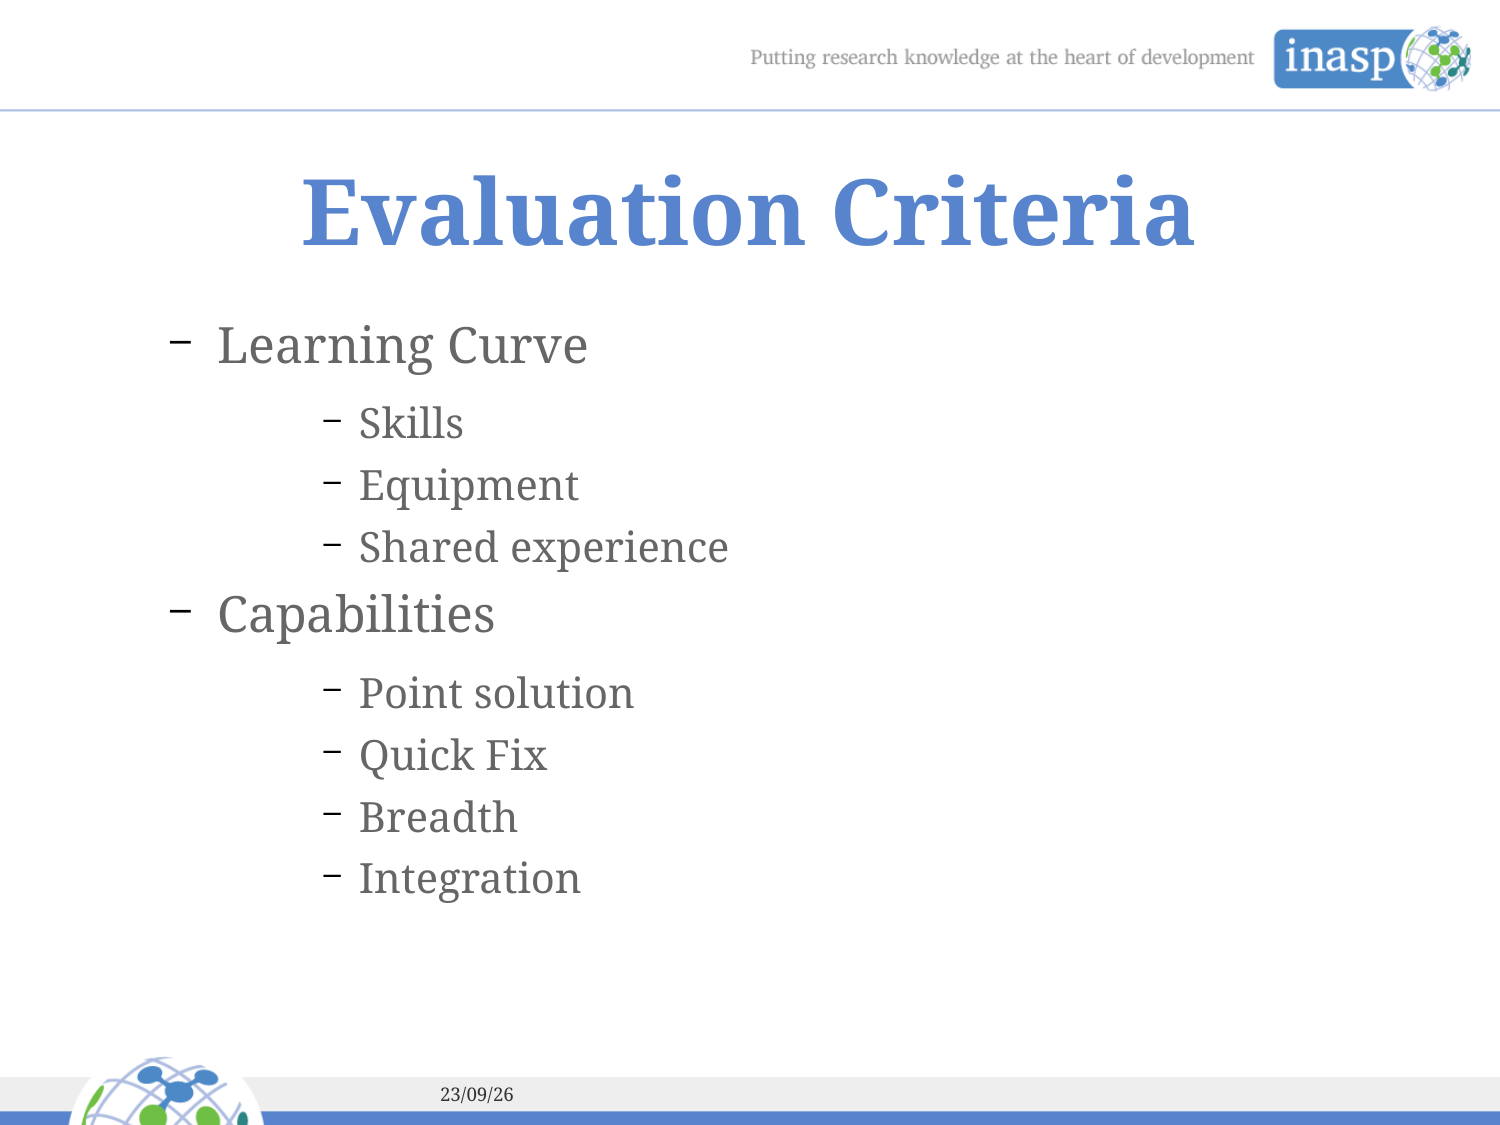

# Evaluation Criteria
Learning Curve
Skills
Equipment
Shared experience
Capabilities
Point solution
Quick Fix
Breadth
Integration